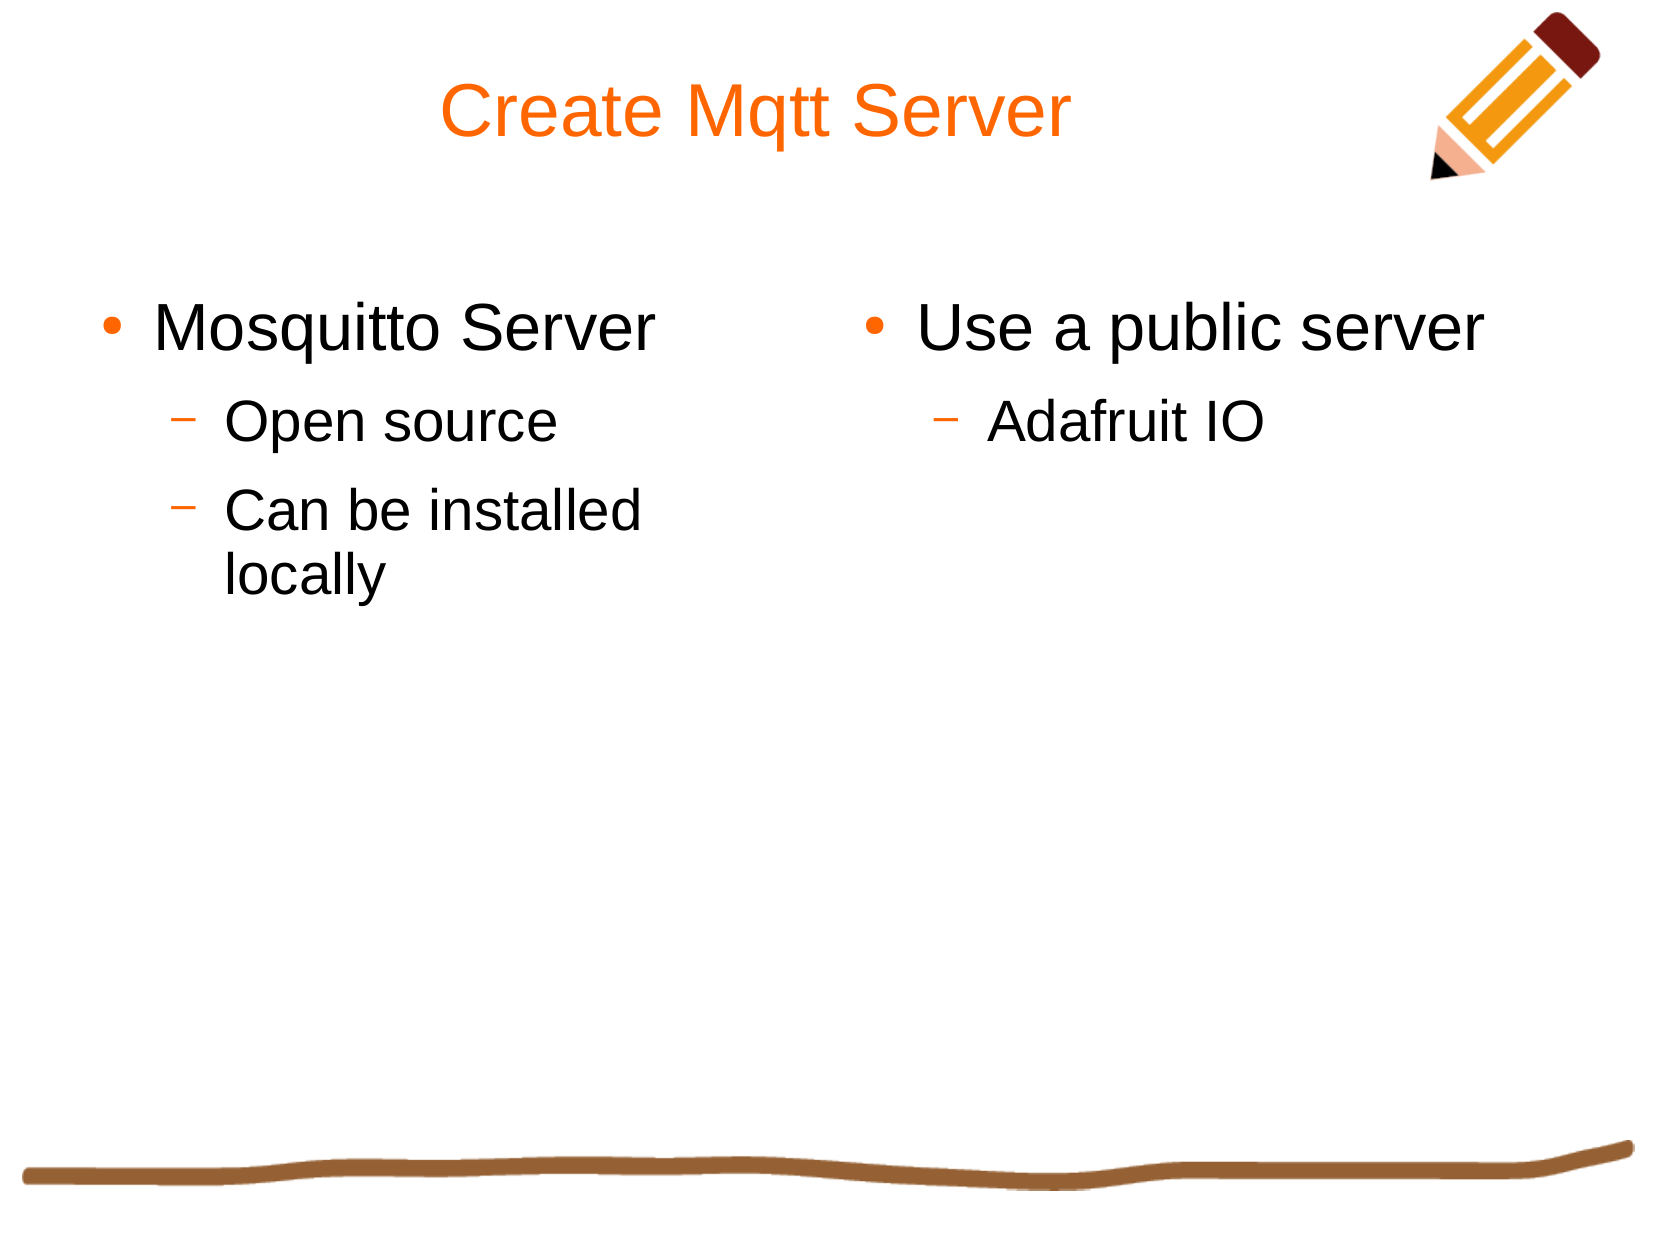

# Create Mqtt Server
Mosquitto Server
Open source
Can be installed locally
Use a public server
Adafruit IO